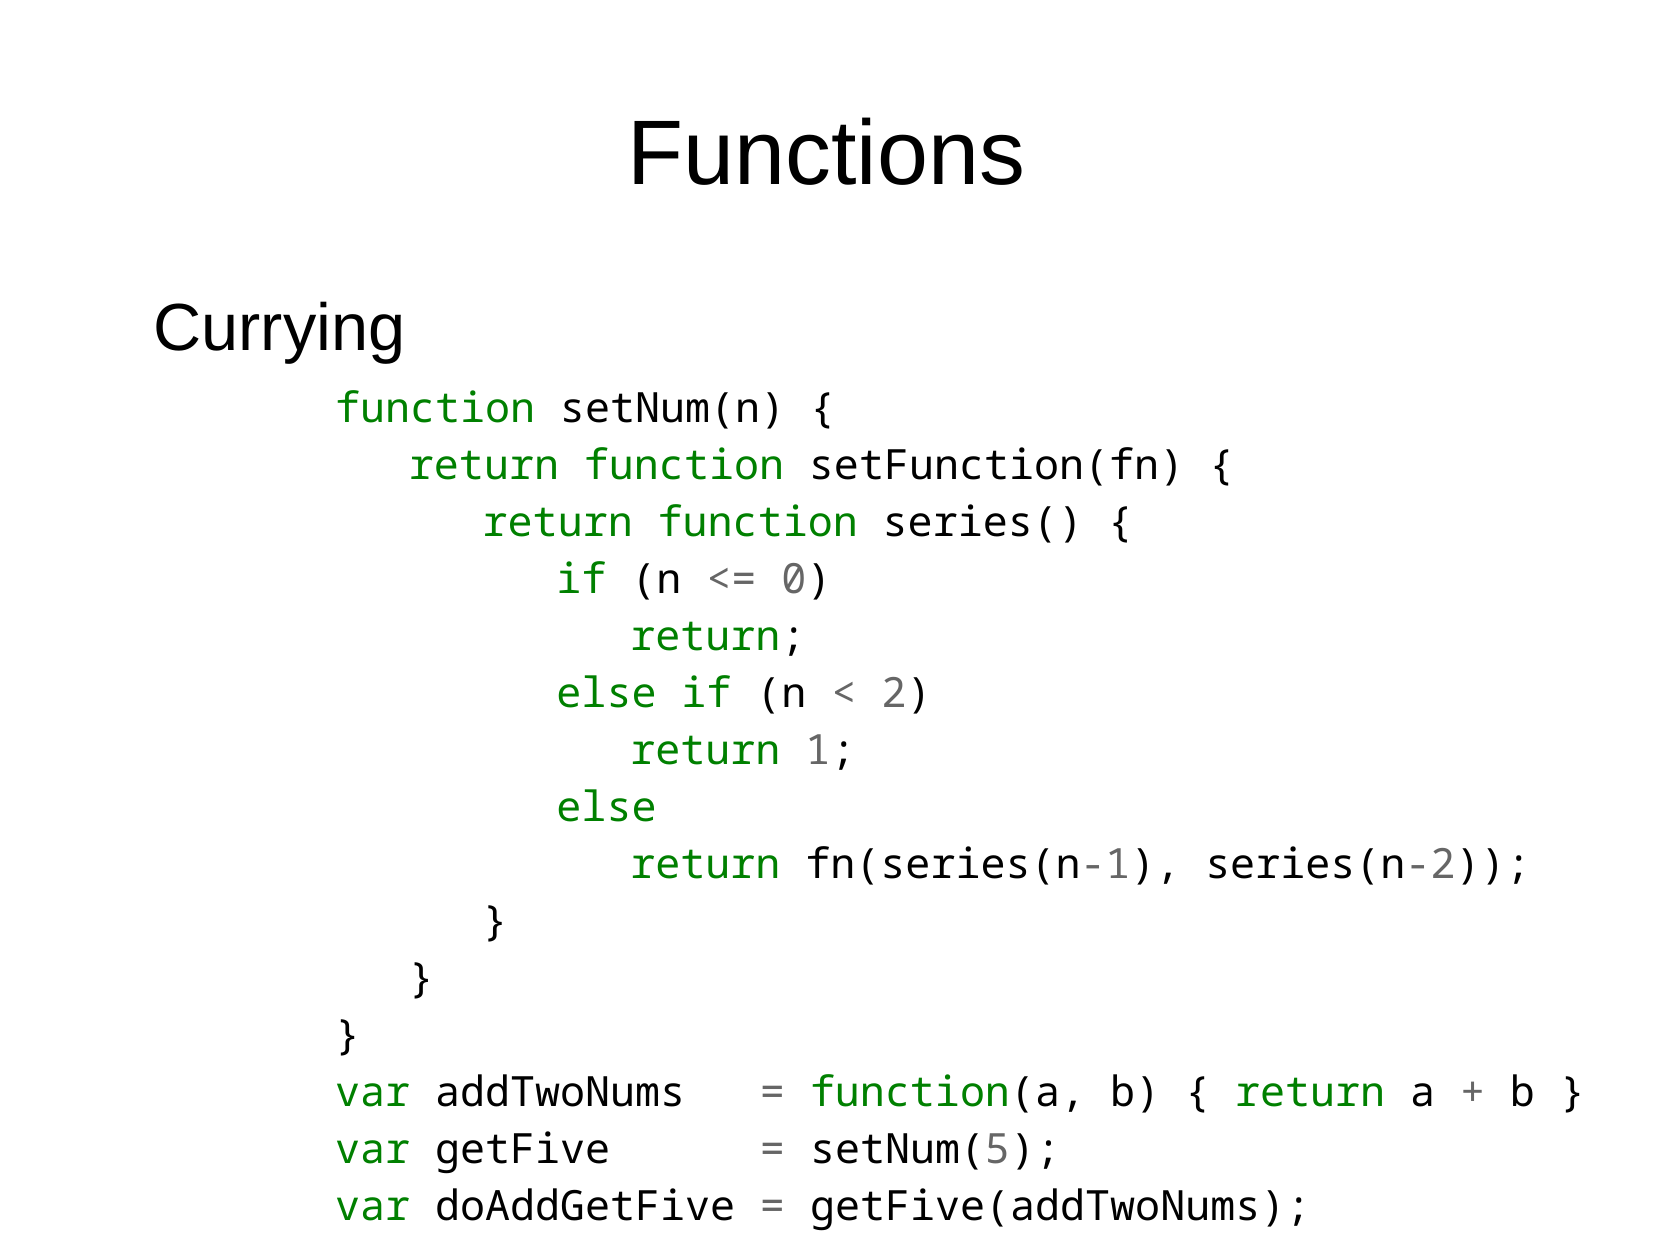

# Functions
Currying
function setNum(n) {
	return function setFunction(fn) {
		return function series() {
			if (n <= 0)
				return;
			else if (n < 2)
				return 1;
			else
				return fn(series(n-1), series(n-2));
		}
	}
}
var addTwoNums = function(a, b) { return a + b }
var getFive = setNum(5);
var doAddGetFive = getFive(addTwoNums);
doAddGetFive();